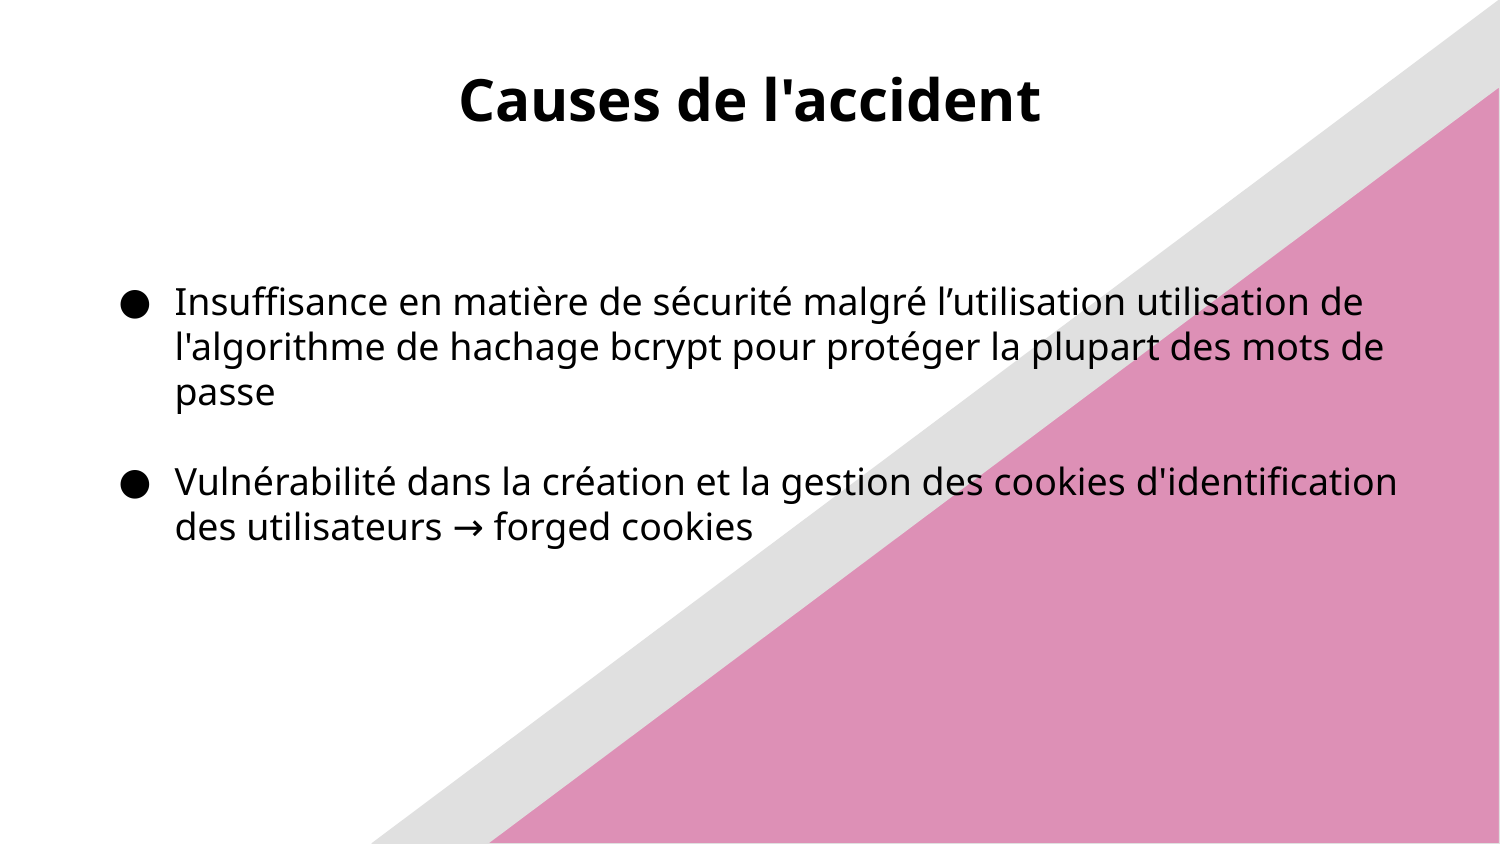

# Causes de l'accident
Insuffisance en matière de sécurité malgré l’utilisation utilisation de l'algorithme de hachage bcrypt pour protéger la plupart des mots de passe
Vulnérabilité dans la création et la gestion des cookies d'identification des utilisateurs → forged cookies